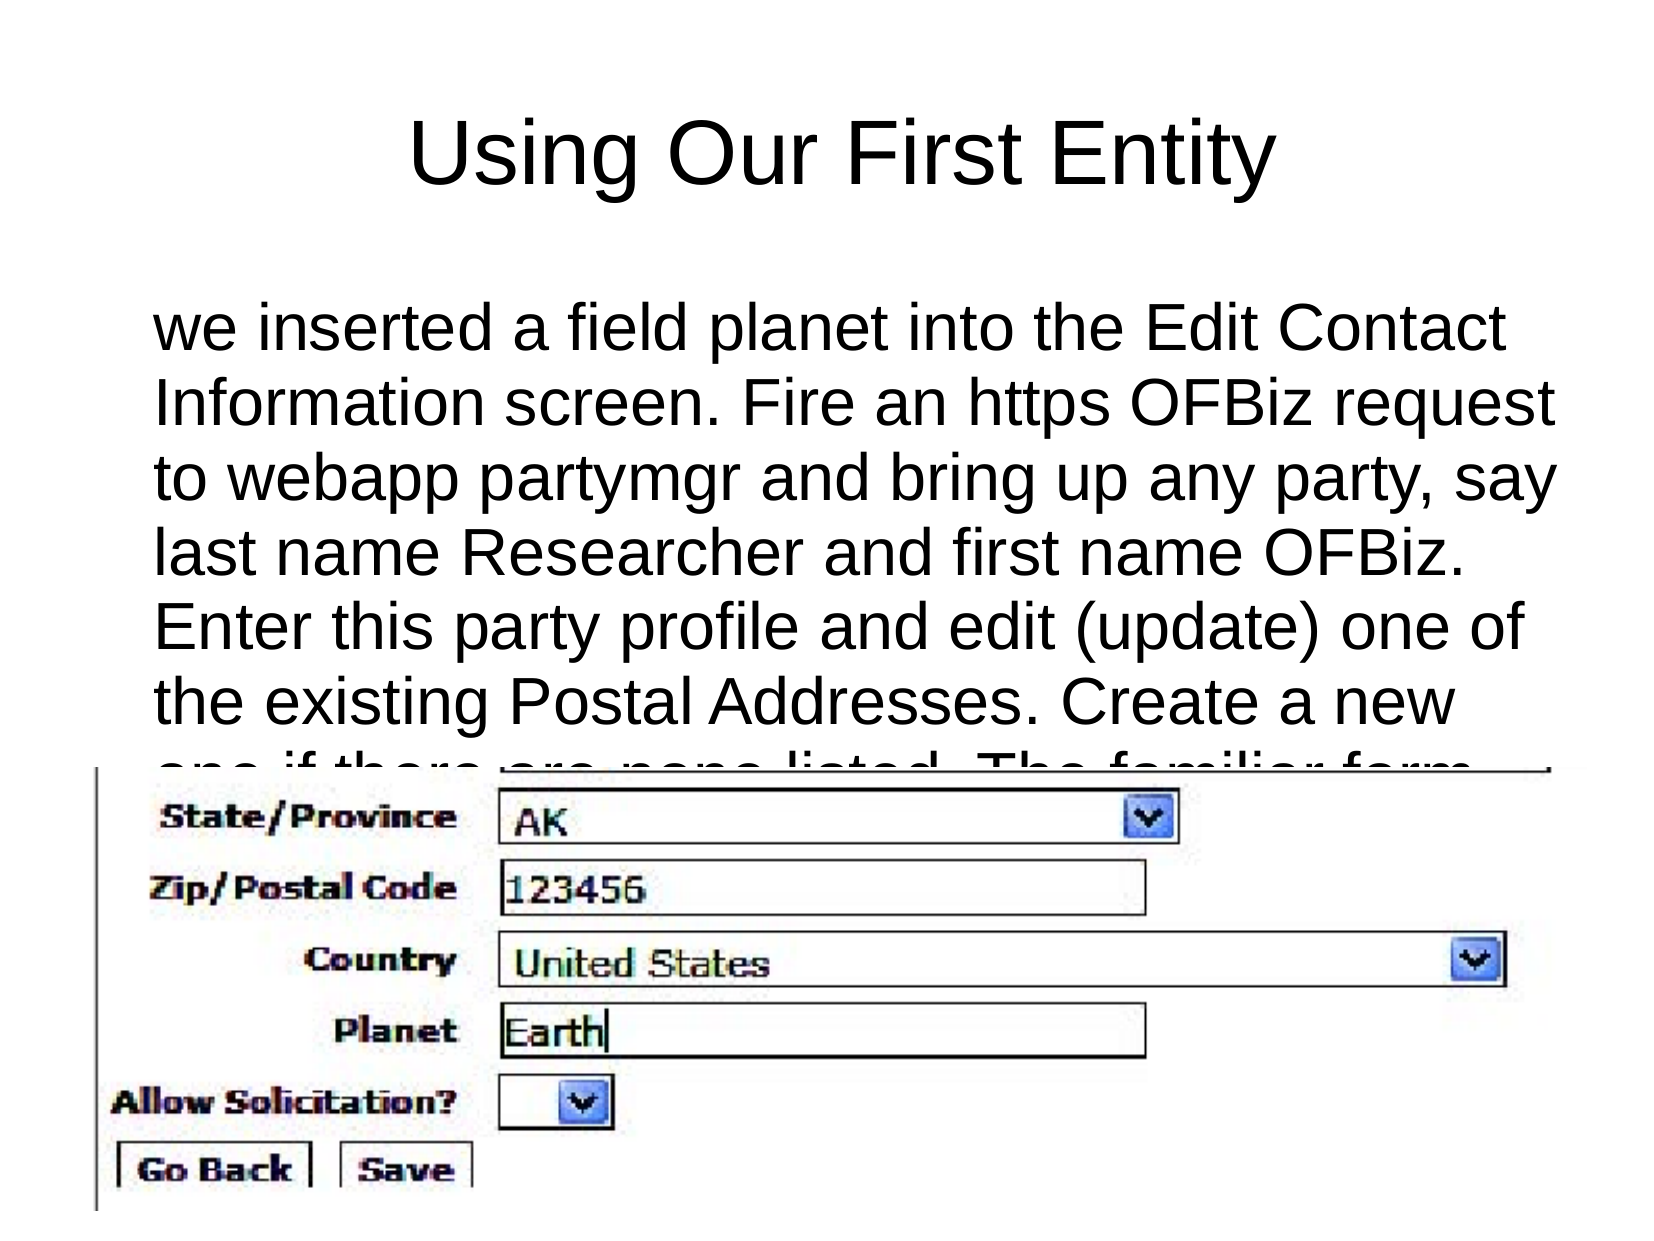

# Using Our First Entity
we inserted a field planet into the Edit Contact Information screen. Fire an https OFBiz request to webapp partymgr and bring up any party, say last name Researcher and first name OFBiz. Enter this party profile and edit (update) one of the existing Postal Addresses. Create a new one if there are none listed. The familiar form field planet should show up. It is currently a text field, for free-form text entry.